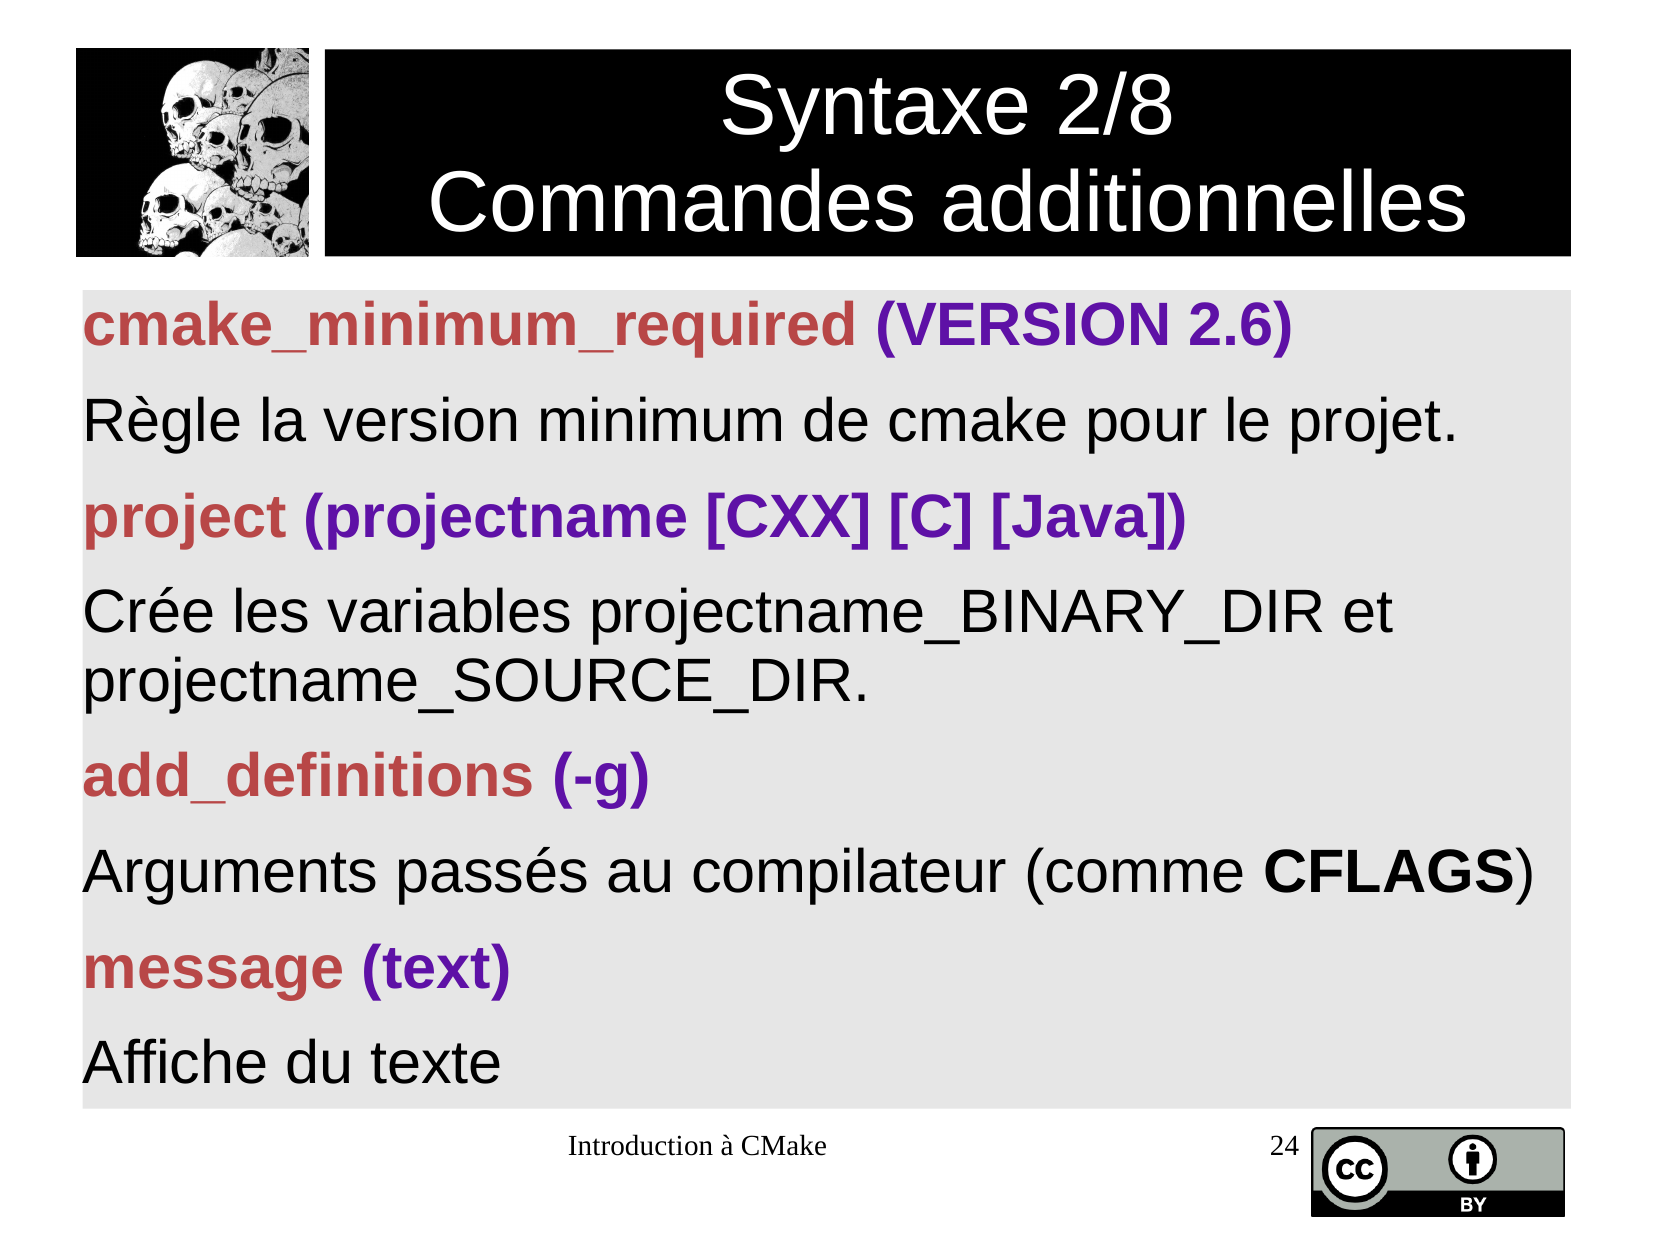

# Syntaxe 2/8 Commandes additionnelles
cmake_minimum_required (VERSION 2.6)
Règle la version minimum de cmake pour le projet.
project (projectname [CXX] [C] [Java])
Crée les variables projectname_BINARY_DIR et projectname_SOURCE_DIR.
add_definitions (-g)
Arguments passés au compilateur (comme CFLAGS)
message (text)
Affiche du texte
Introduction à CMake
24